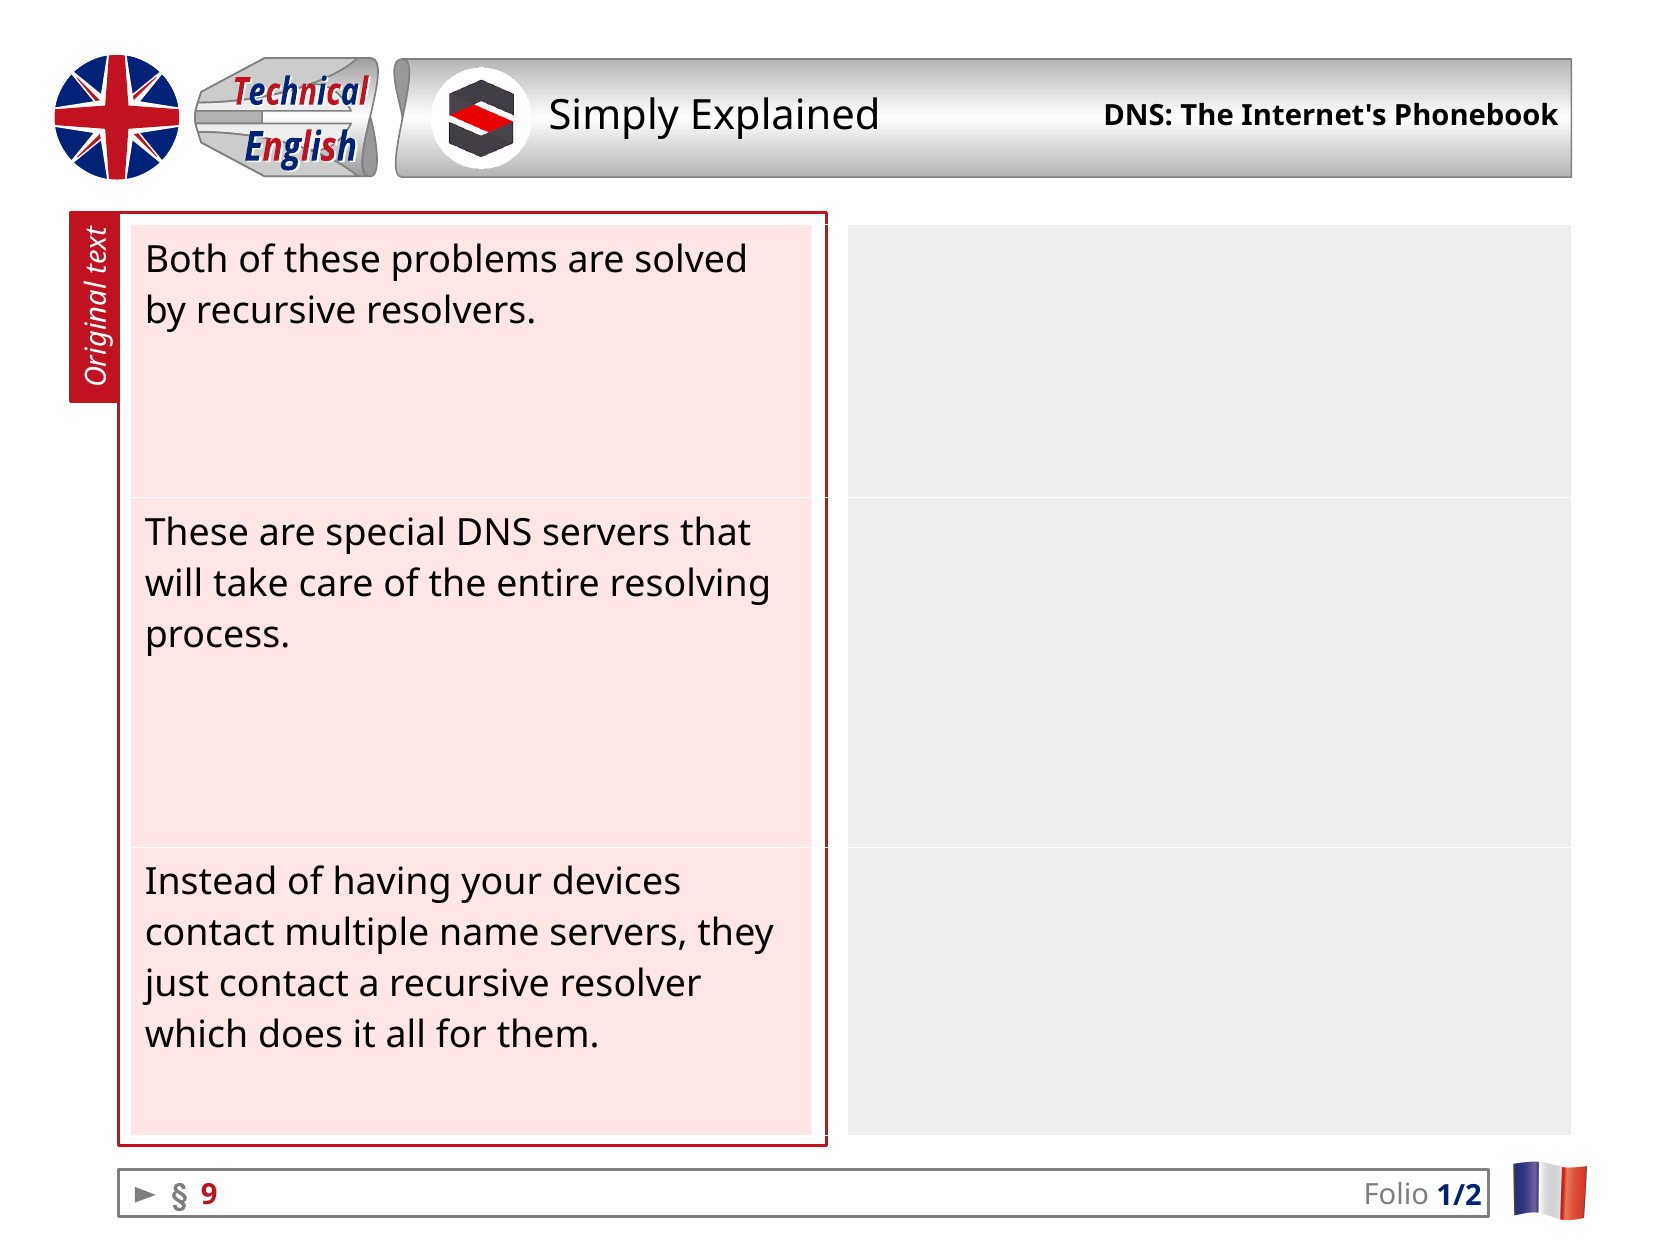

#
| Both of these problems are solved by recursive resolvers. | | |
| --- | --- | --- |
| These are special DNS servers that will take care of the entire resolving process. | | |
| Instead of having your devices contact multiple name servers, they just contact a recursive resolver which does it all for them. | | |
9
1/2